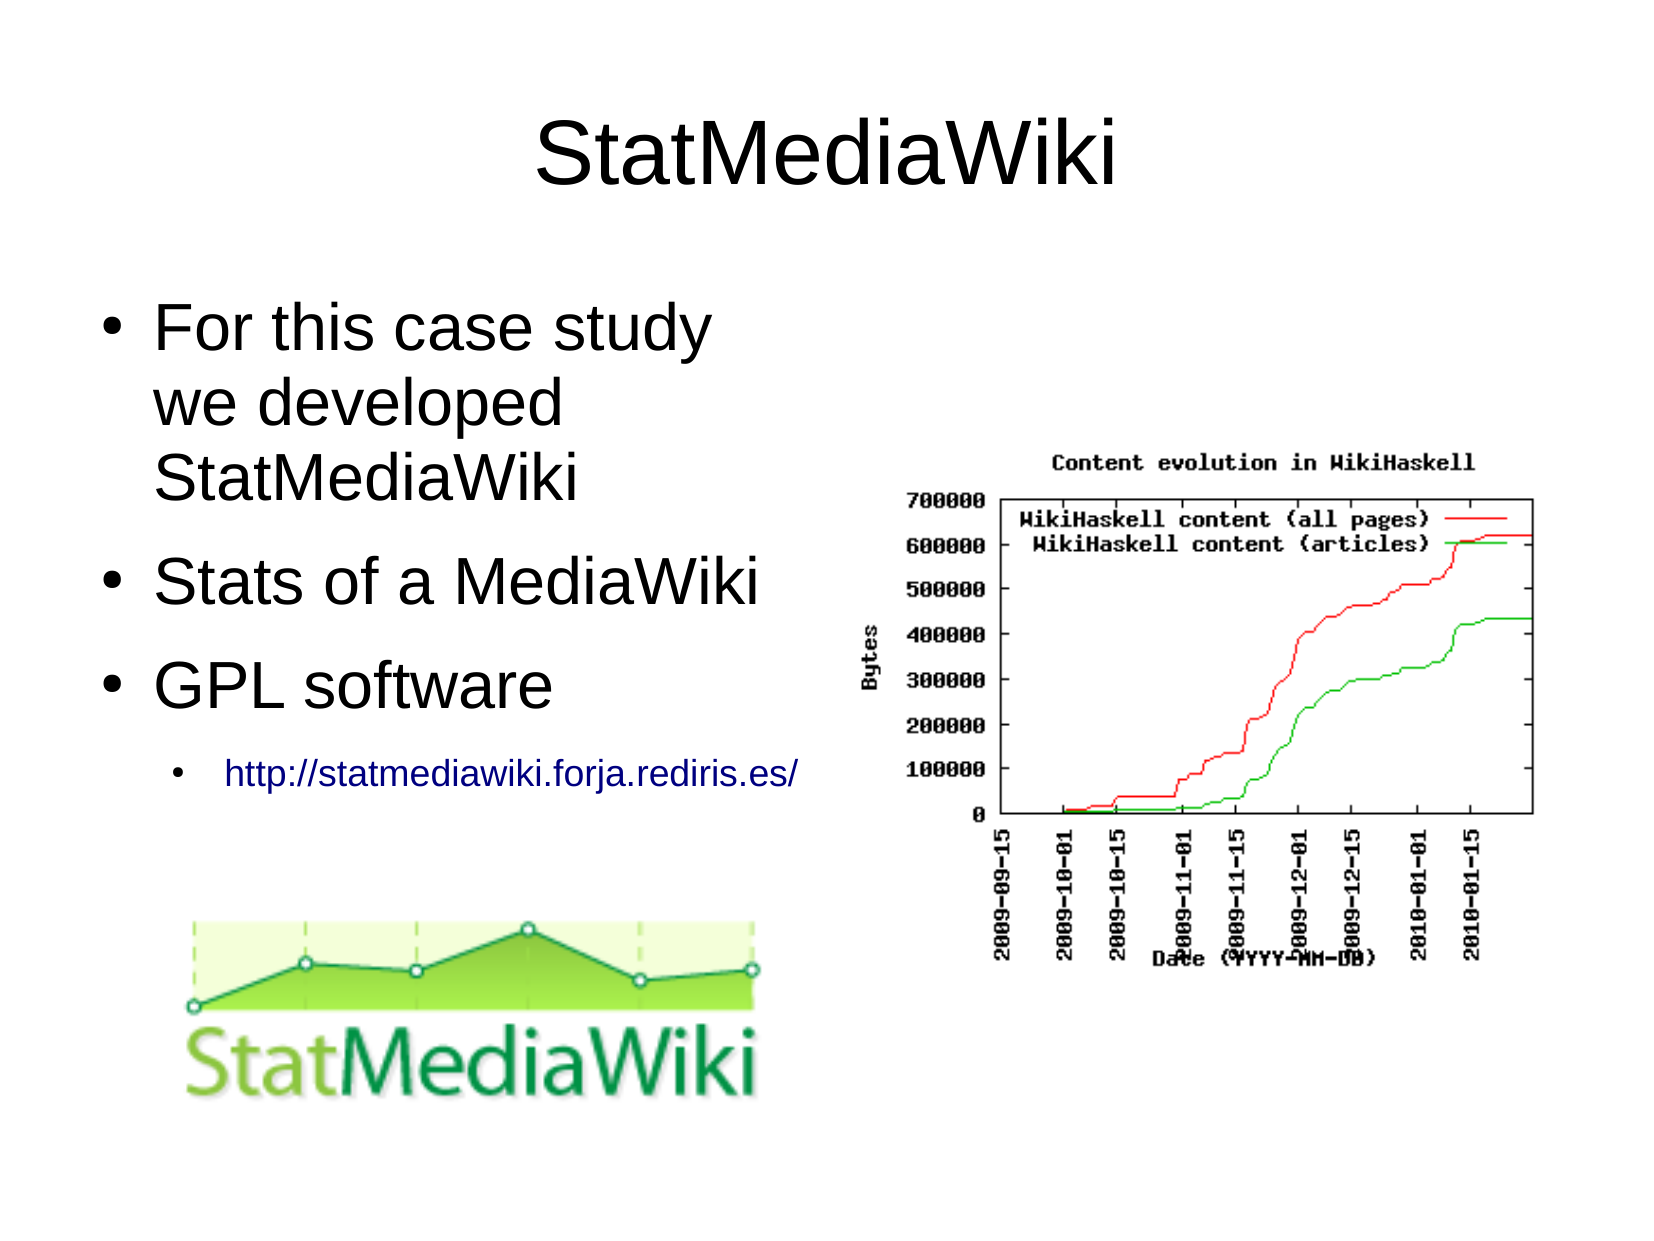

# StatMediaWiki
For this case study we developed StatMediaWiki
Stats of a MediaWiki
GPL software
http://statmediawiki.forja.rediris.es/